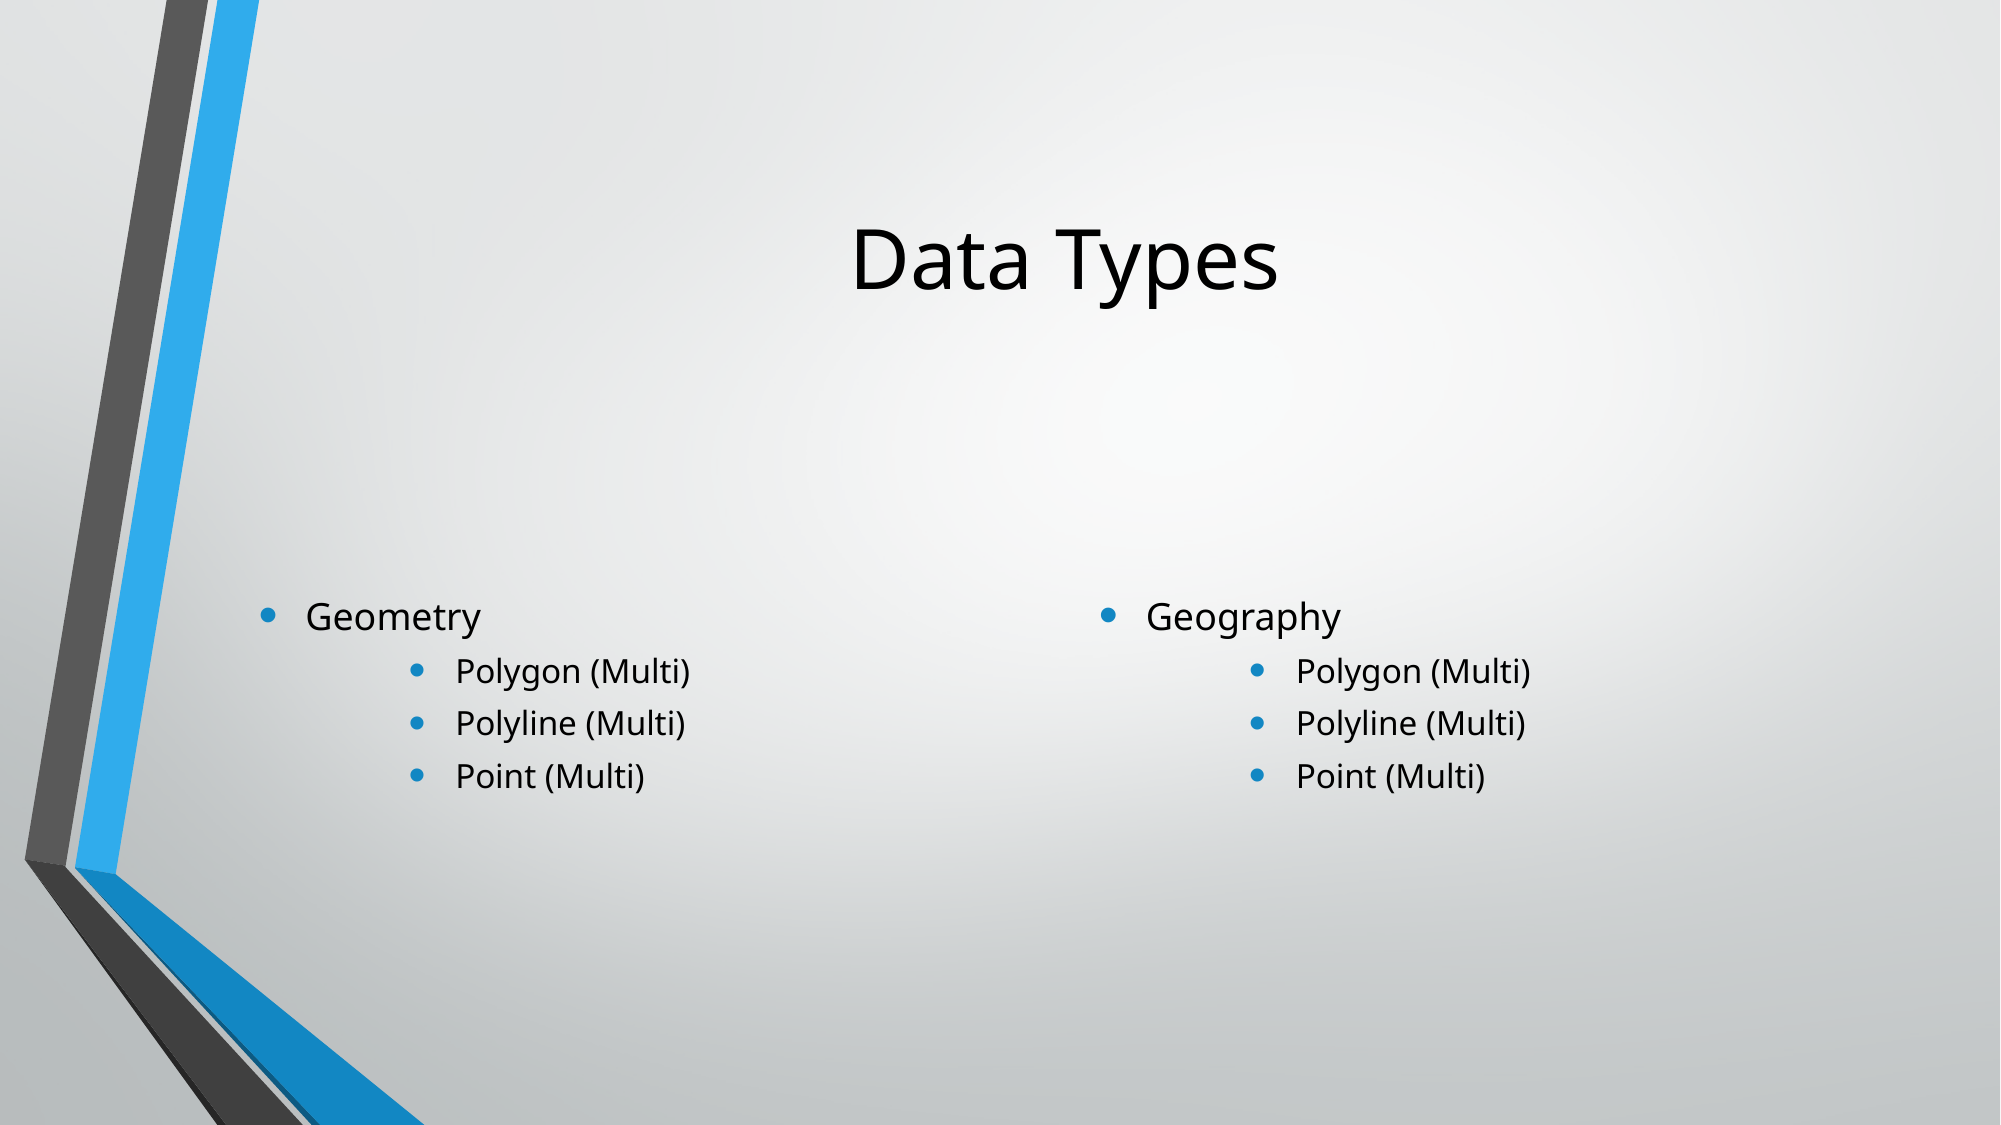

# Data Types
Geometry
Polygon (Multi)
Polyline (Multi)
Point (Multi)
Geography
Polygon (Multi)
Polyline (Multi)
Point (Multi)